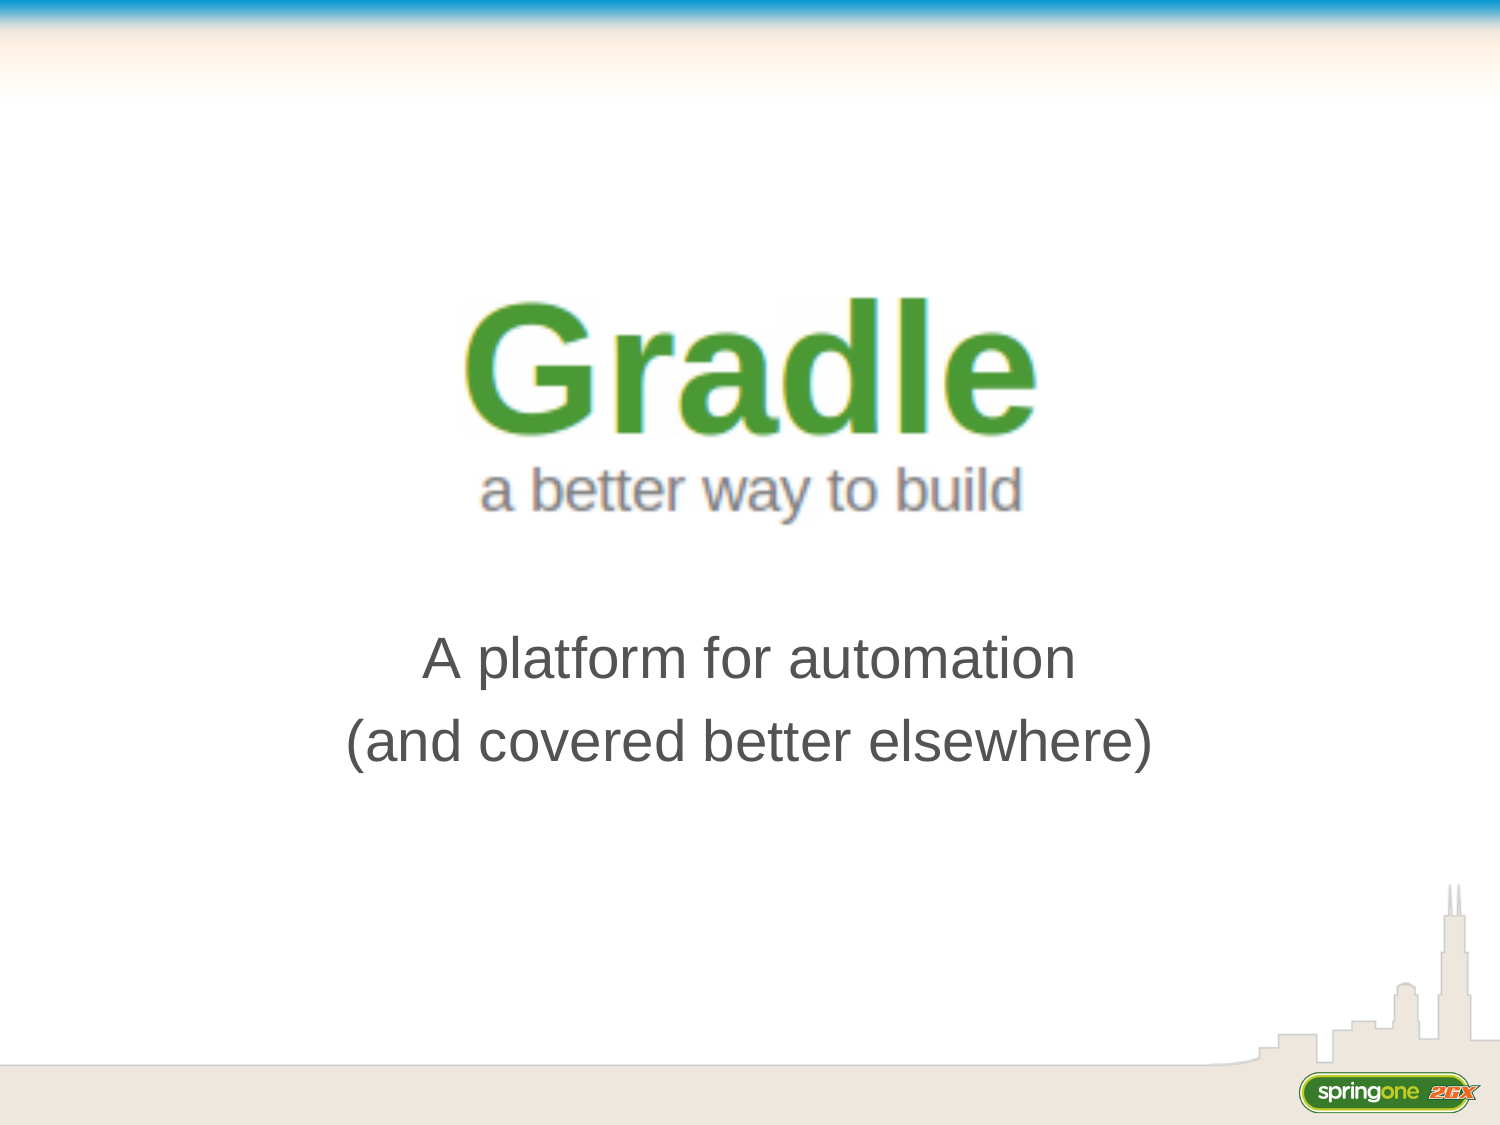

# A platform for automation
(and covered better elsewhere)